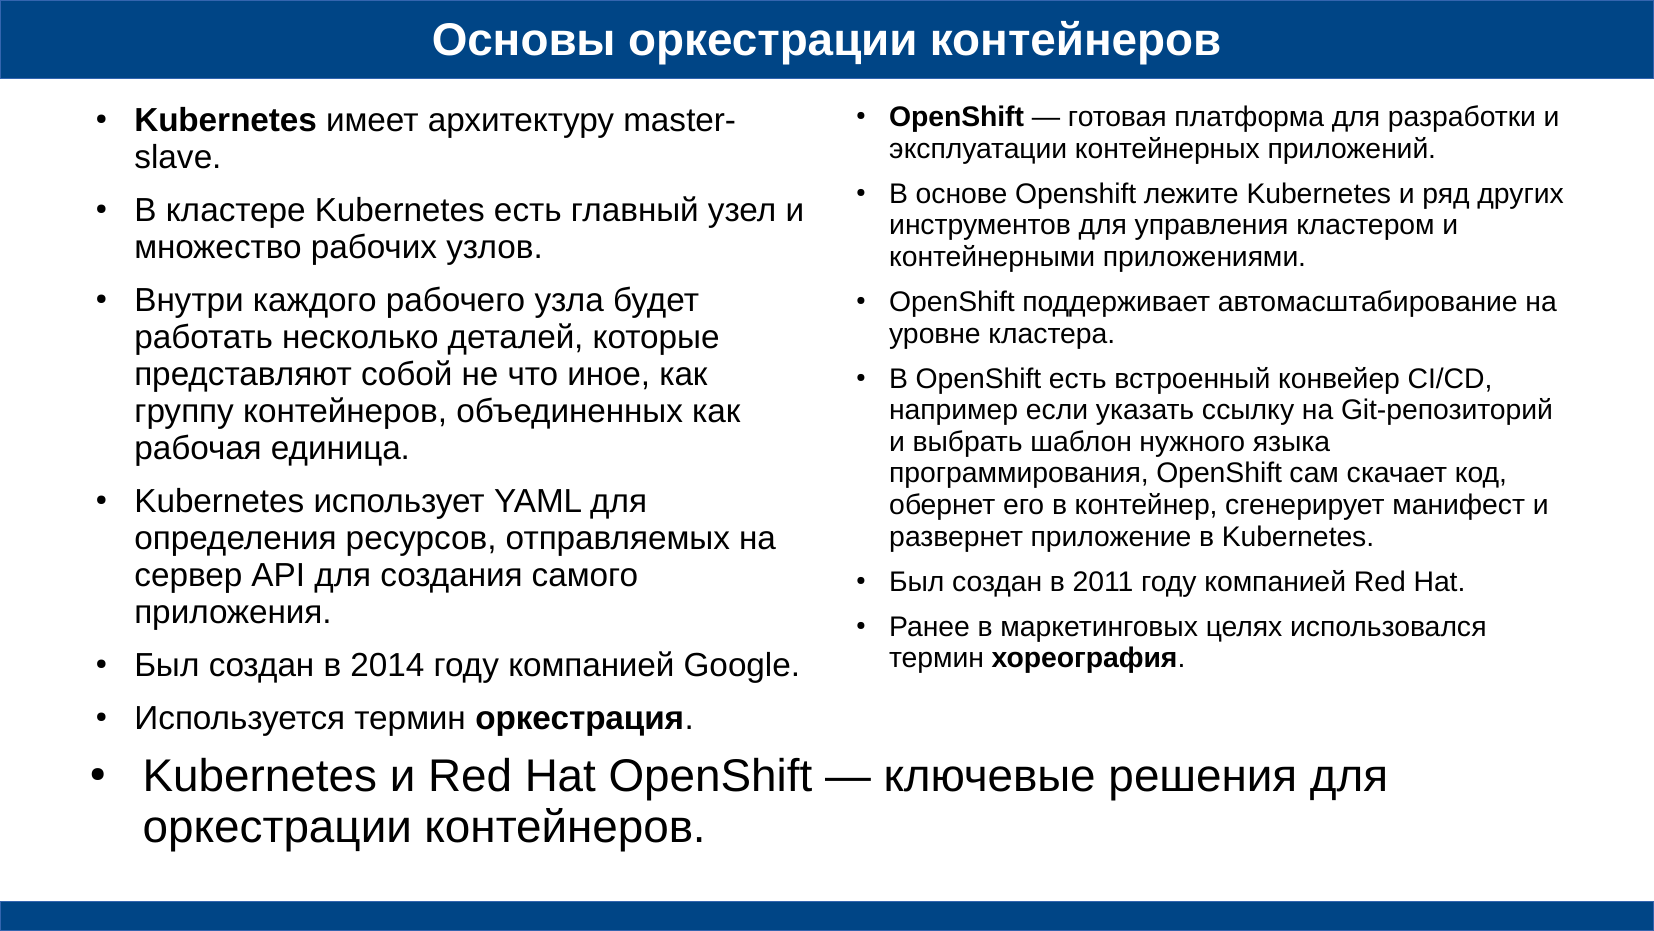

# Основы оркестрации контейнеров
Kubernetes имеет архитектуру master-slave.
В кластере Kubernetes есть главный узел и множество рабочих узлов.
Внутри каждого рабочего узла будет работать несколько деталей, которые представляют собой не что иное, как группу контейнеров, объединенных как рабочая единица.
Kubernetes использует YAML для определения ресурсов, отправляемых на сервер API для создания самого приложения.
Был создан в 2014 году компанией Google.
Используется термин оркестрация.
OpenShift — готовая платформа для разработки и эксплуатации контейнерных приложений.
В основе Openshift лежите Kubernetes и ряд других инструментов для управления кластером и контейнерными приложениями.
OpenShift поддерживает автомасштабирование на уровне кластера.
В OpenShift есть встроенный конвейер CI/CD, например если указать ссылку на Git-репозиторий и выбрать шаблон нужного языка программирования, OpenShift сам скачает код, обернет его в контейнер, сгенерирует манифест и развернет приложение в Kubernetes.
Был создан в 2011 году компанией Red Hat.
Ранее в маркетинговых целях использовался термин хореография.
Kubernetes и Red Hat OpenShift — ключевые решения для оркестрации контейнеров.